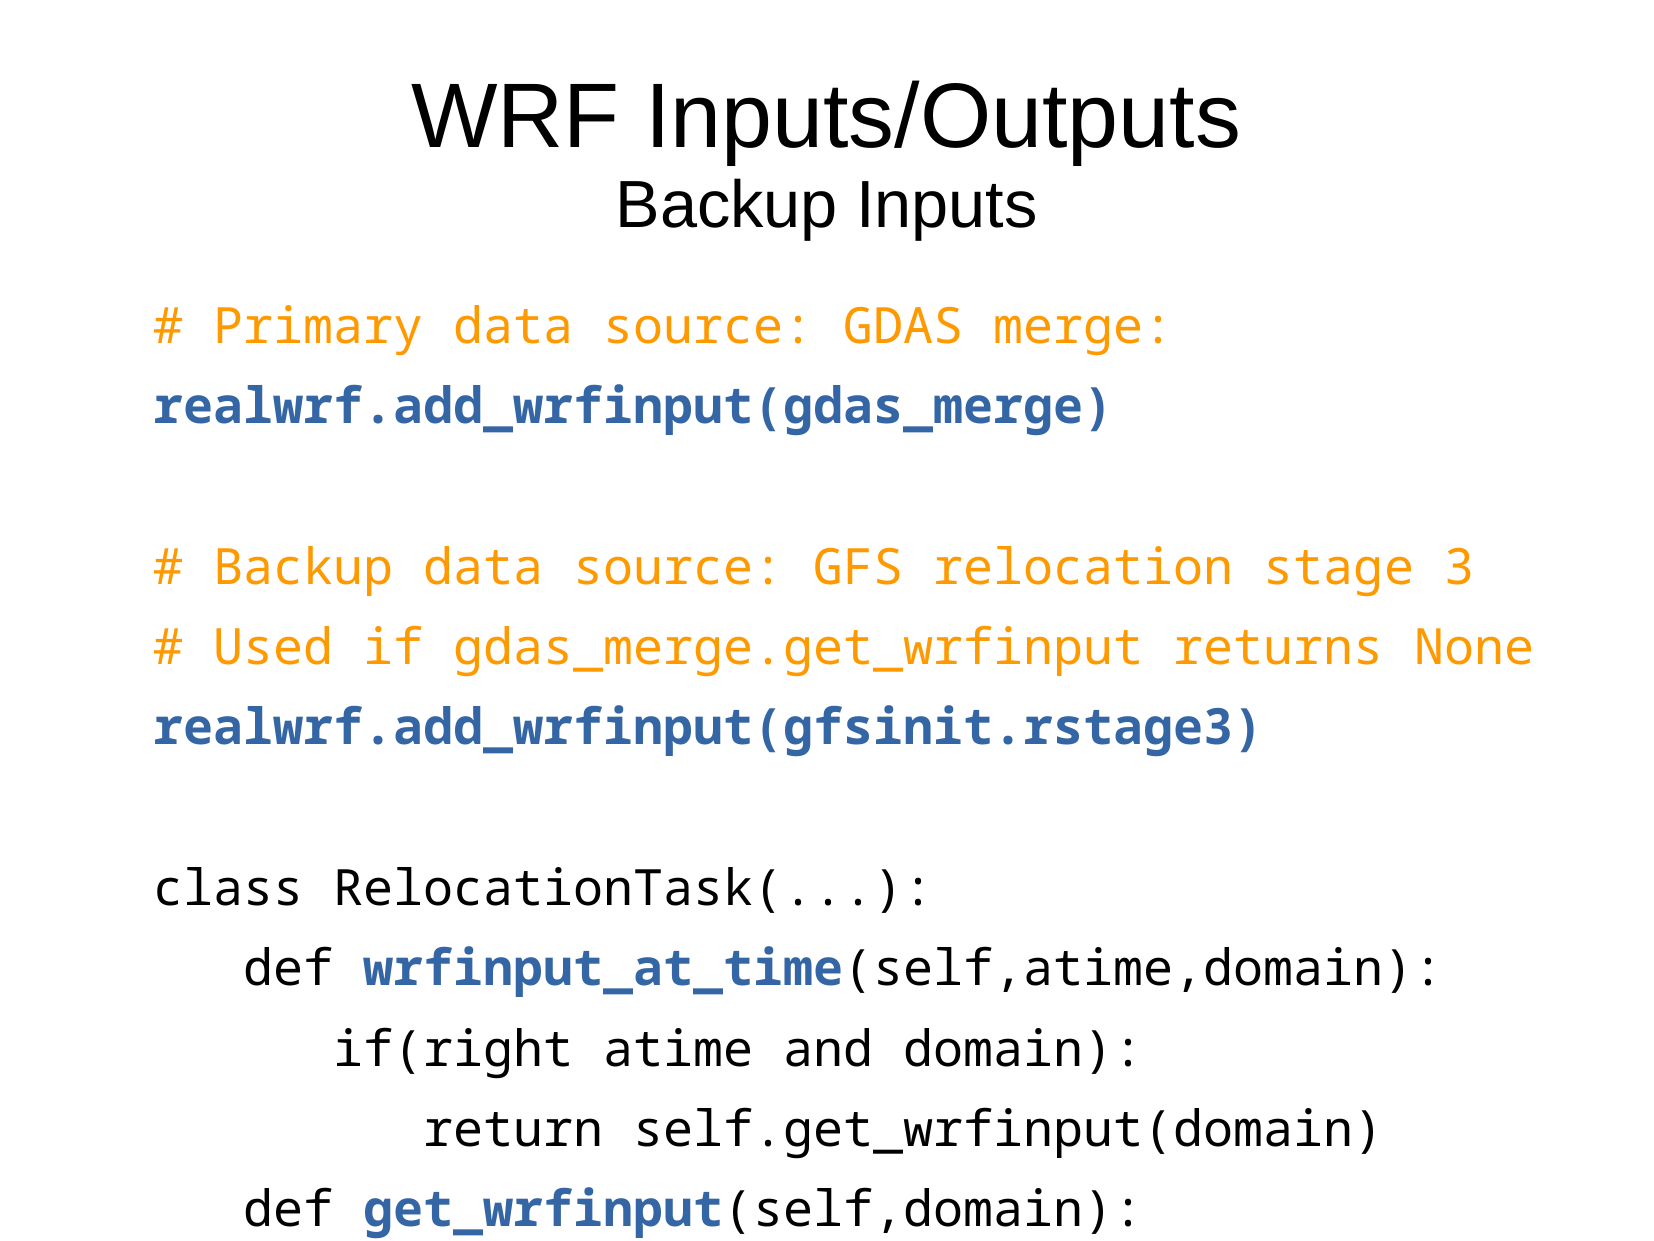

# WRF Inputs/Outputs Backup Inputs
# Primary data source: GDAS merge:
realwrf.add_wrfinput(gdas_merge)
# Backup data source: GFS relocation stage 3
# Used if gdas_merge.get_wrfinput returns None
realwrf.add_wrfinput(gfsinit.rstage3)
class RelocationTask(...):
 def wrfinput_at_time(self,atime,domain):
 if(right atime and domain):
 return self.get_wrfinput(domain)
 def get_wrfinput(self,domain):
 pass # (Defined in subclasses)